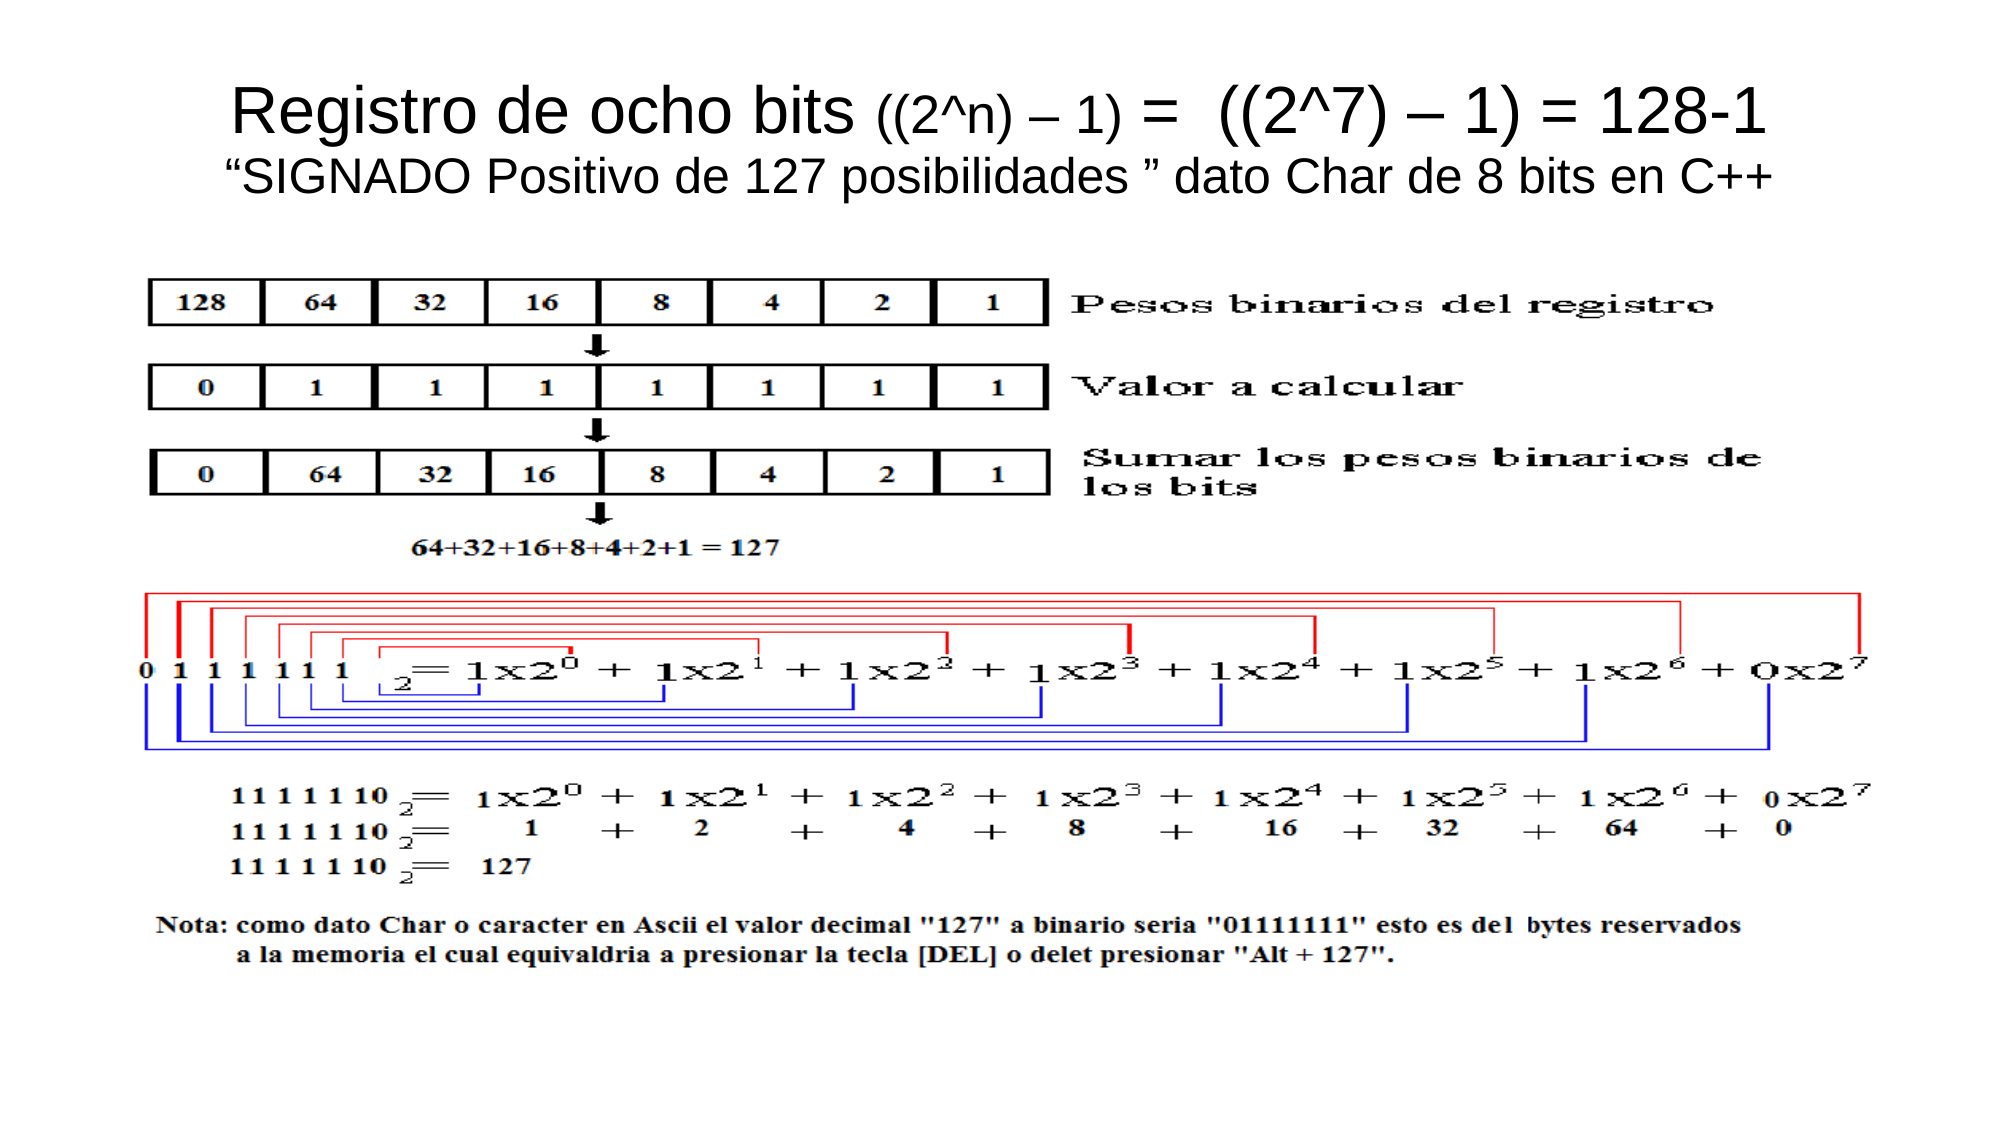

# Registro de ocho bits ((2^n) – 1) = ((2^7) – 1) = 128-1 “SIGNADO Positivo de 127 posibilidades ” dato Char de 8 bits en C++